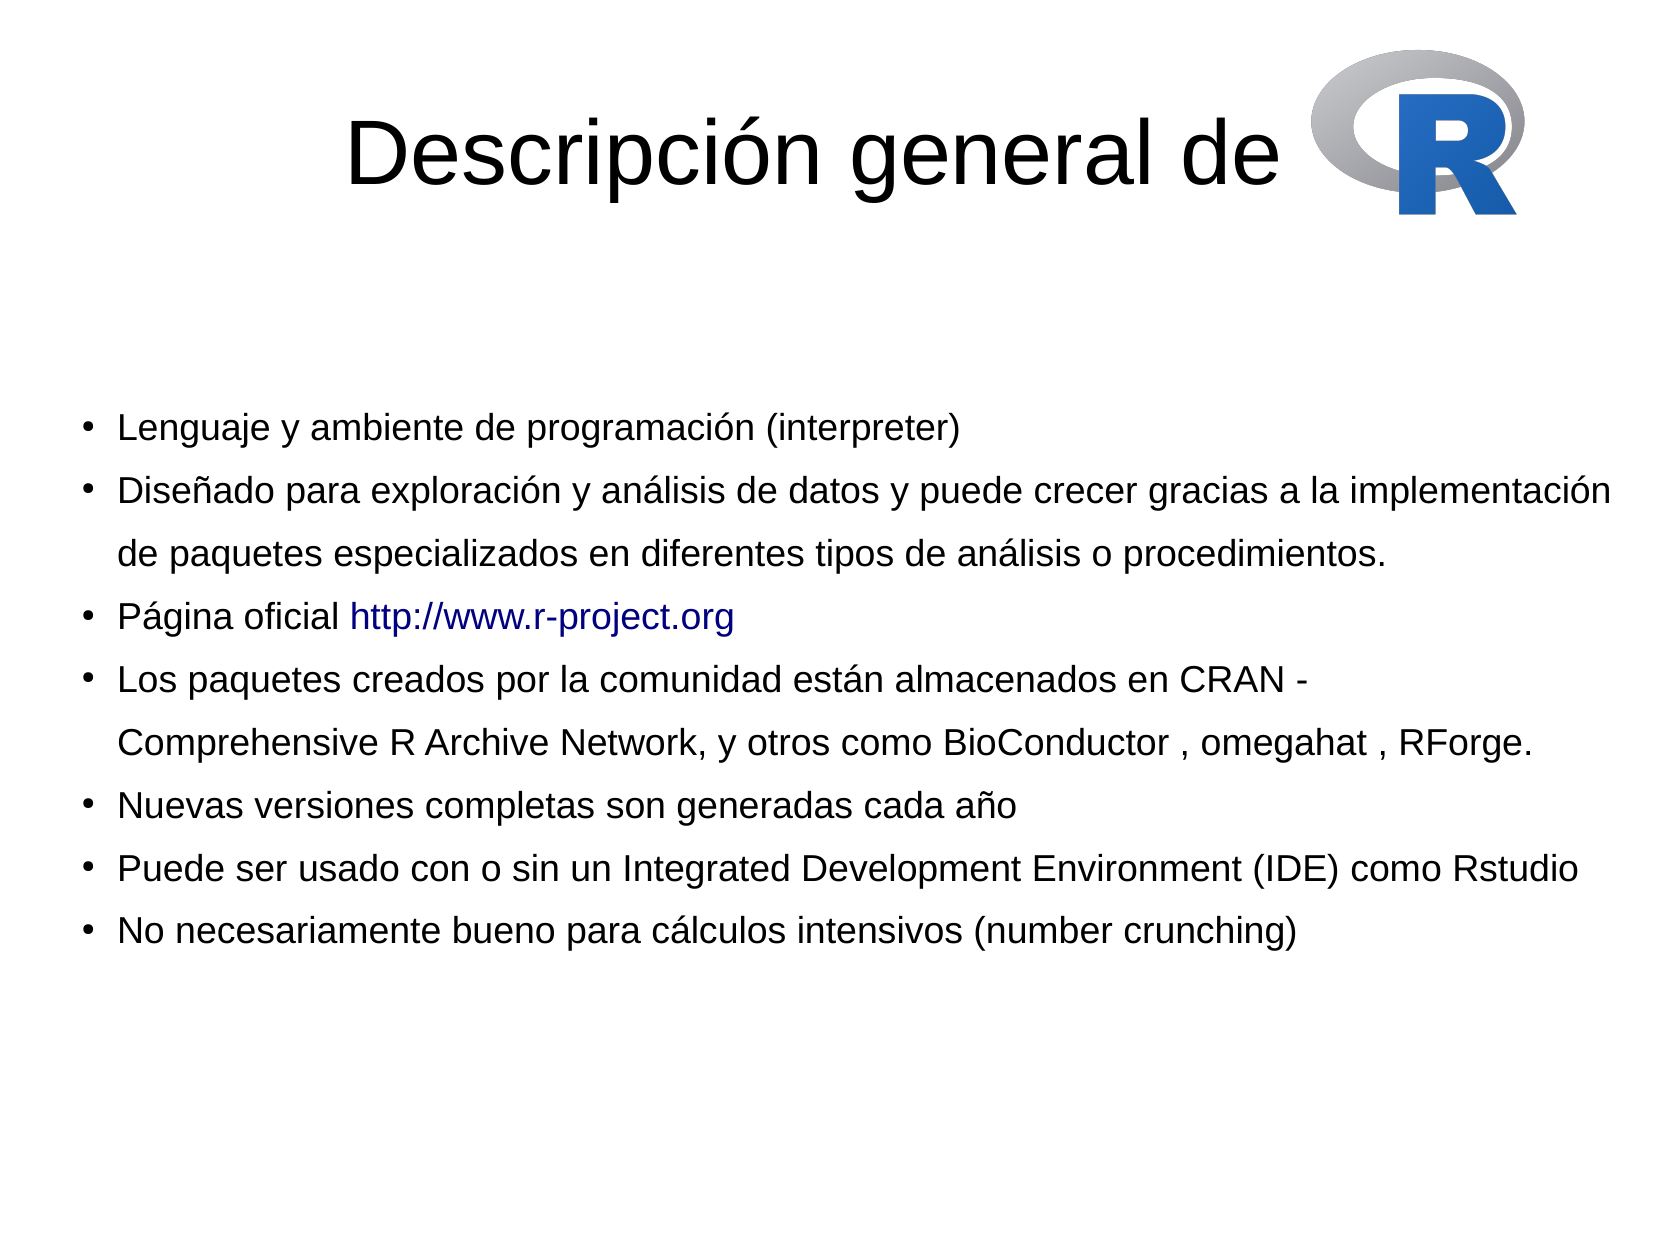

# Descripción general de
Lenguaje y ambiente de programación (interpreter)
Diseñado para exploración y análisis de datos y puede crecer gracias a la implementación
de paquetes especializados en diferentes tipos de análisis o procedimientos.
Página oficial http://www.r-project.org
Los paquetes creados por la comunidad están almacenados en CRAN -
Comprehensive R Archive Network, y otros como BioConductor , omegahat , RForge.
Nuevas versiones completas son generadas cada año
Puede ser usado con o sin un Integrated Development Environment (IDE) como Rstudio
No necesariamente bueno para cálculos intensivos (number crunching)